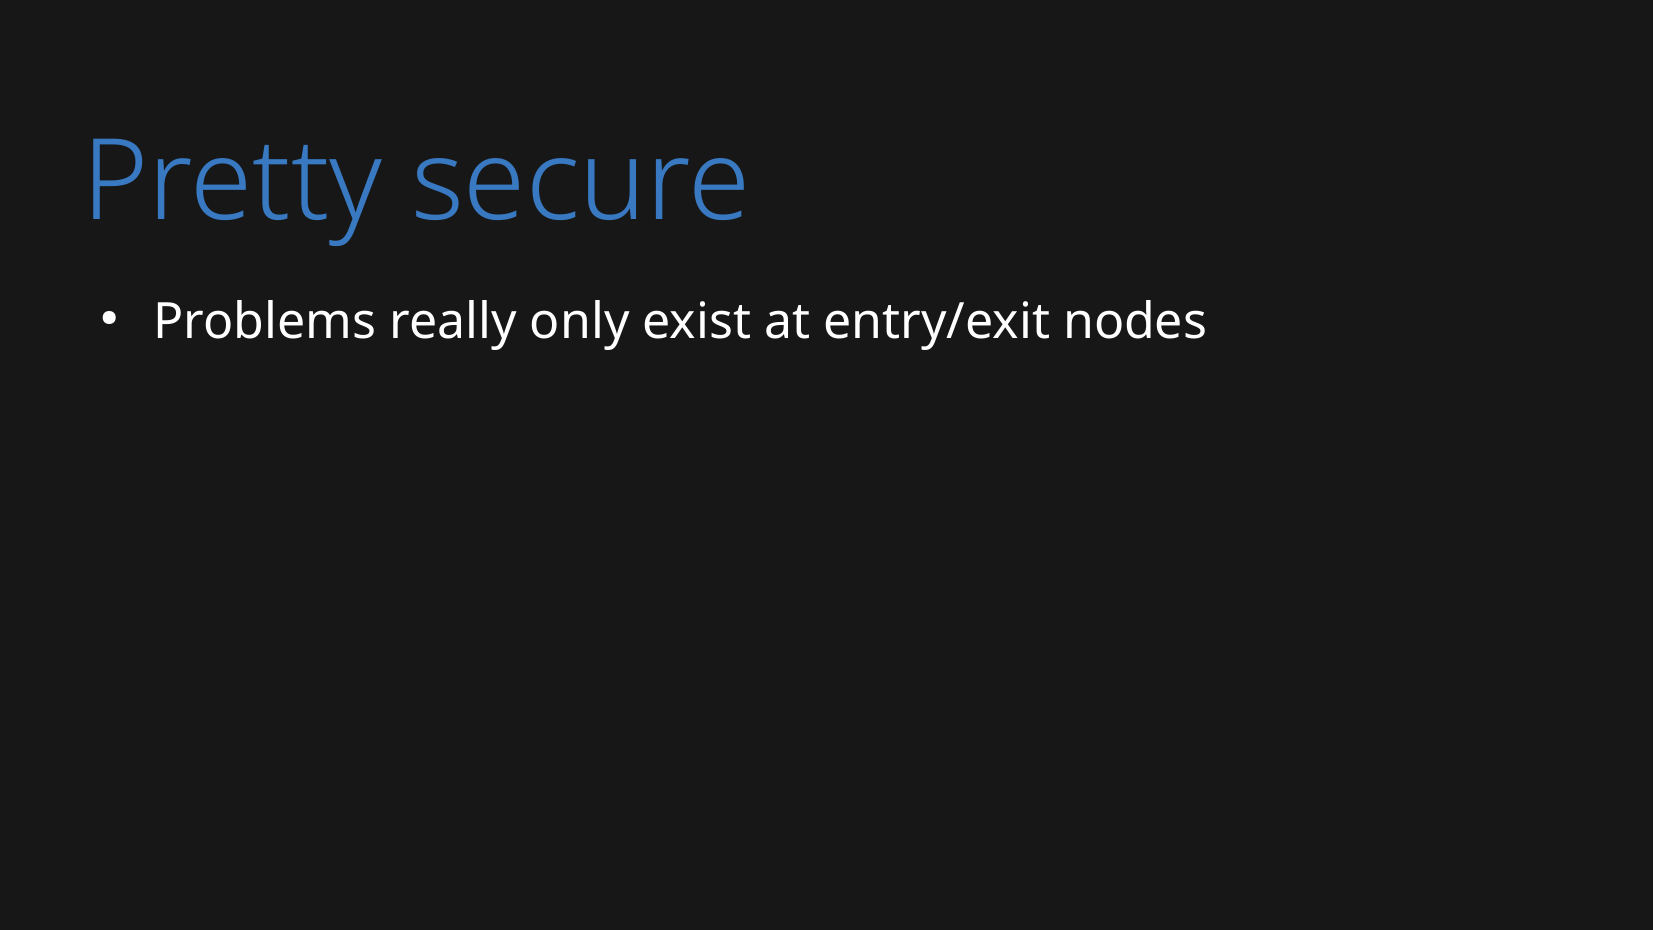

# Pretty secure
Problems really only exist at entry/exit nodes